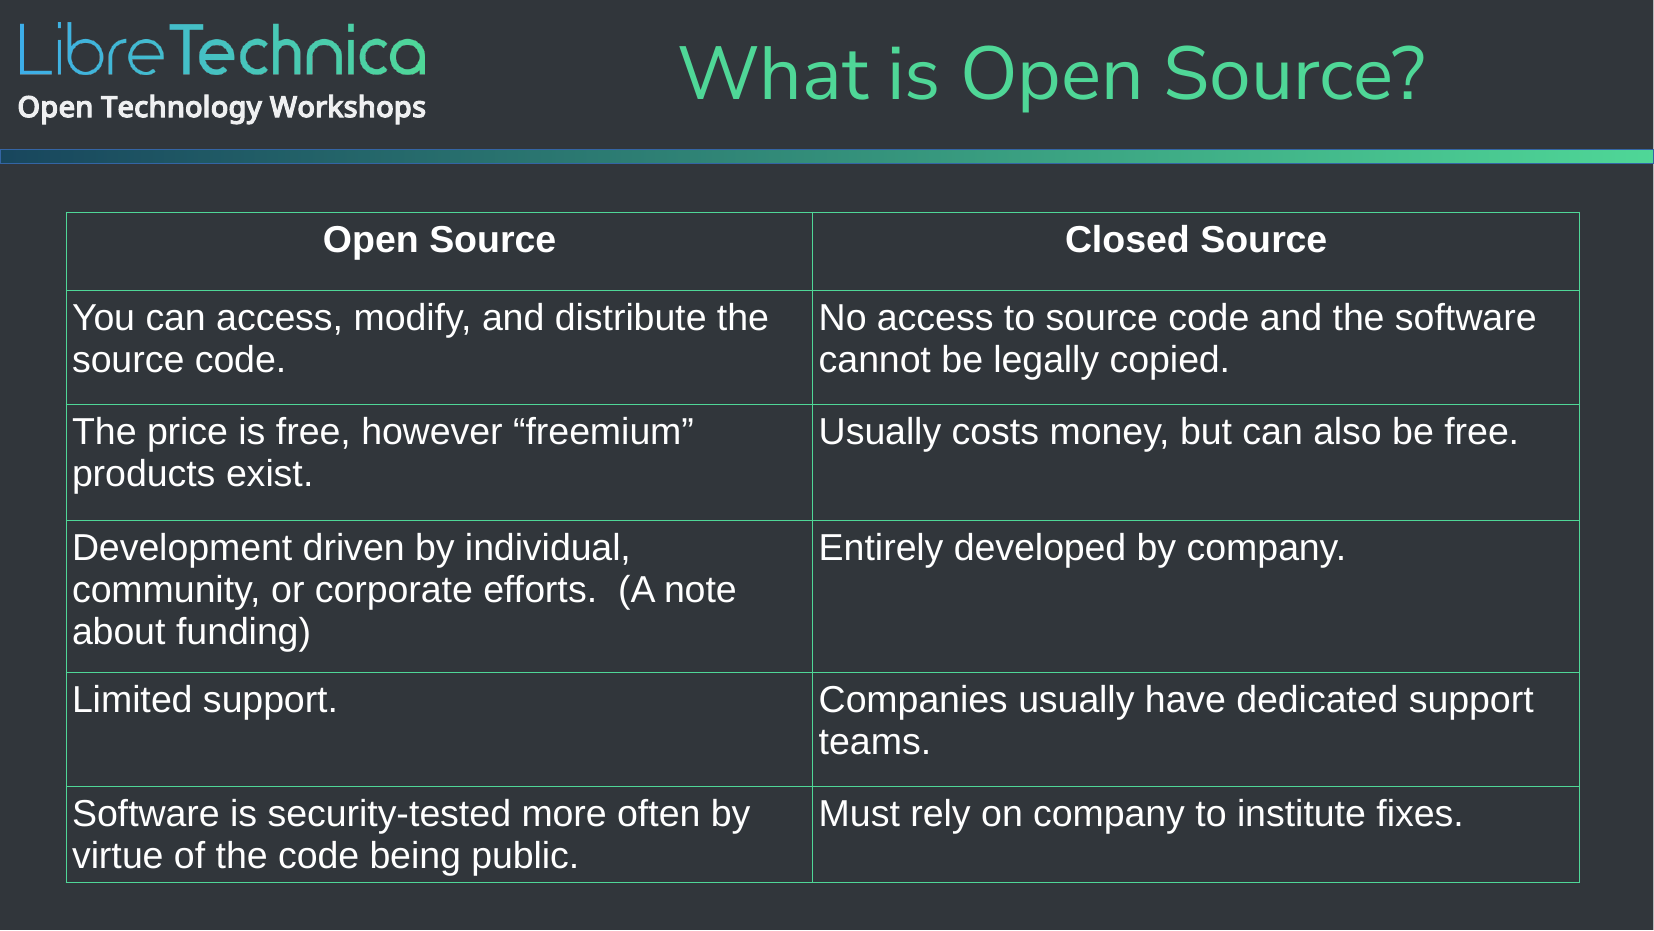

What is Open Source?
# Open Technology Workshops
| Open Source | Closed Source |
| --- | --- |
| You can access, modify, and distribute the source code. | No access to source code and the software cannot be legally copied. |
| The price is free, however “freemium” products exist. | Usually costs money, but can also be free. |
| Development driven by individual, community, or corporate efforts. (A note about funding) | Entirely developed by company. |
| Limited support. | Companies usually have dedicated support teams. |
| Software is security-tested more often by virtue of the code being public. | Must rely on company to institute fixes. |